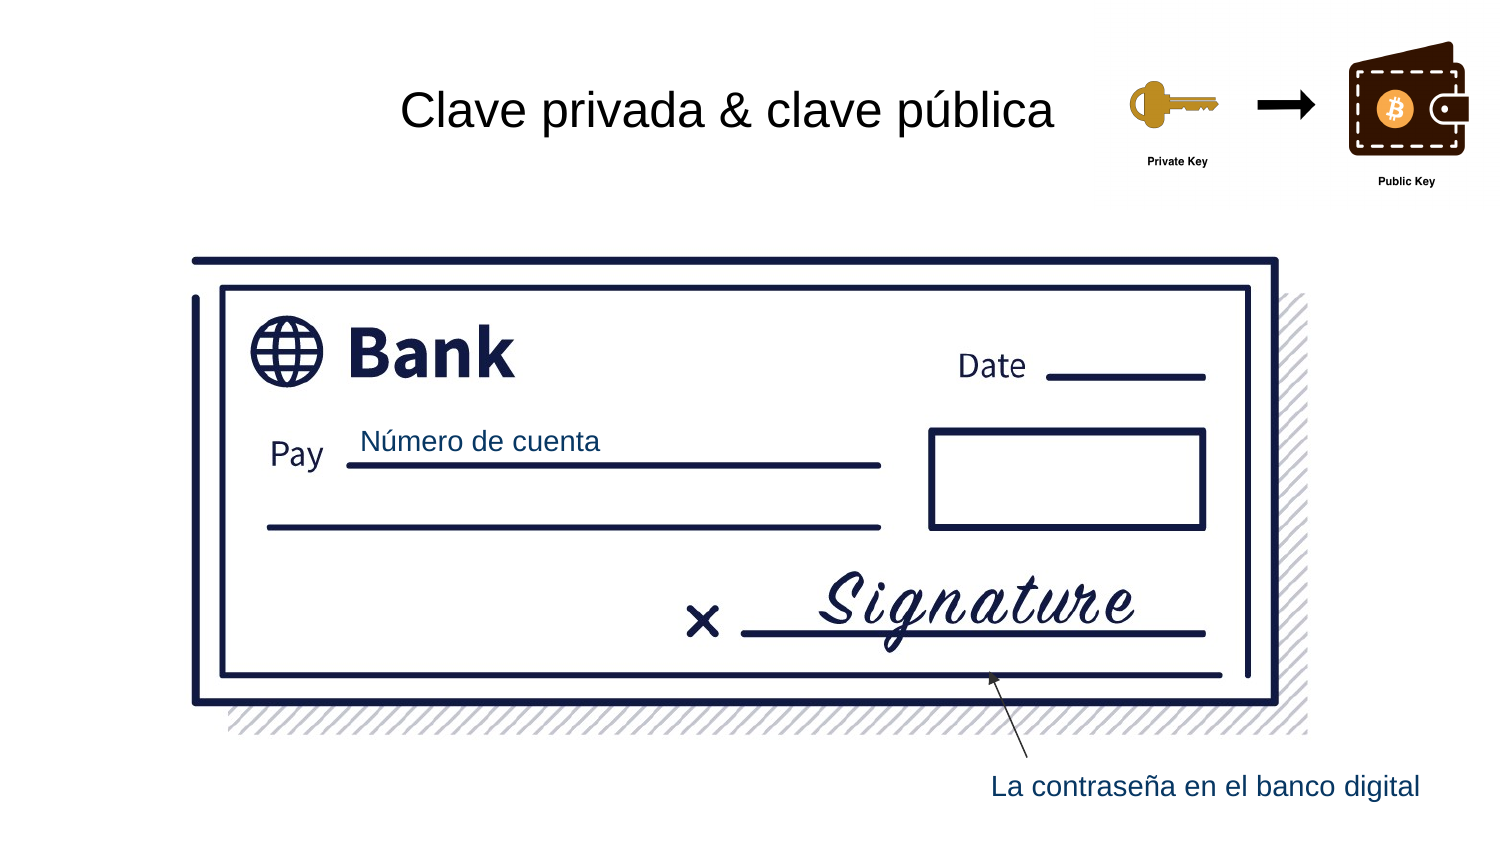

Clave privada & clave pública
#
Número de cuenta
La contraseña en el banco digital